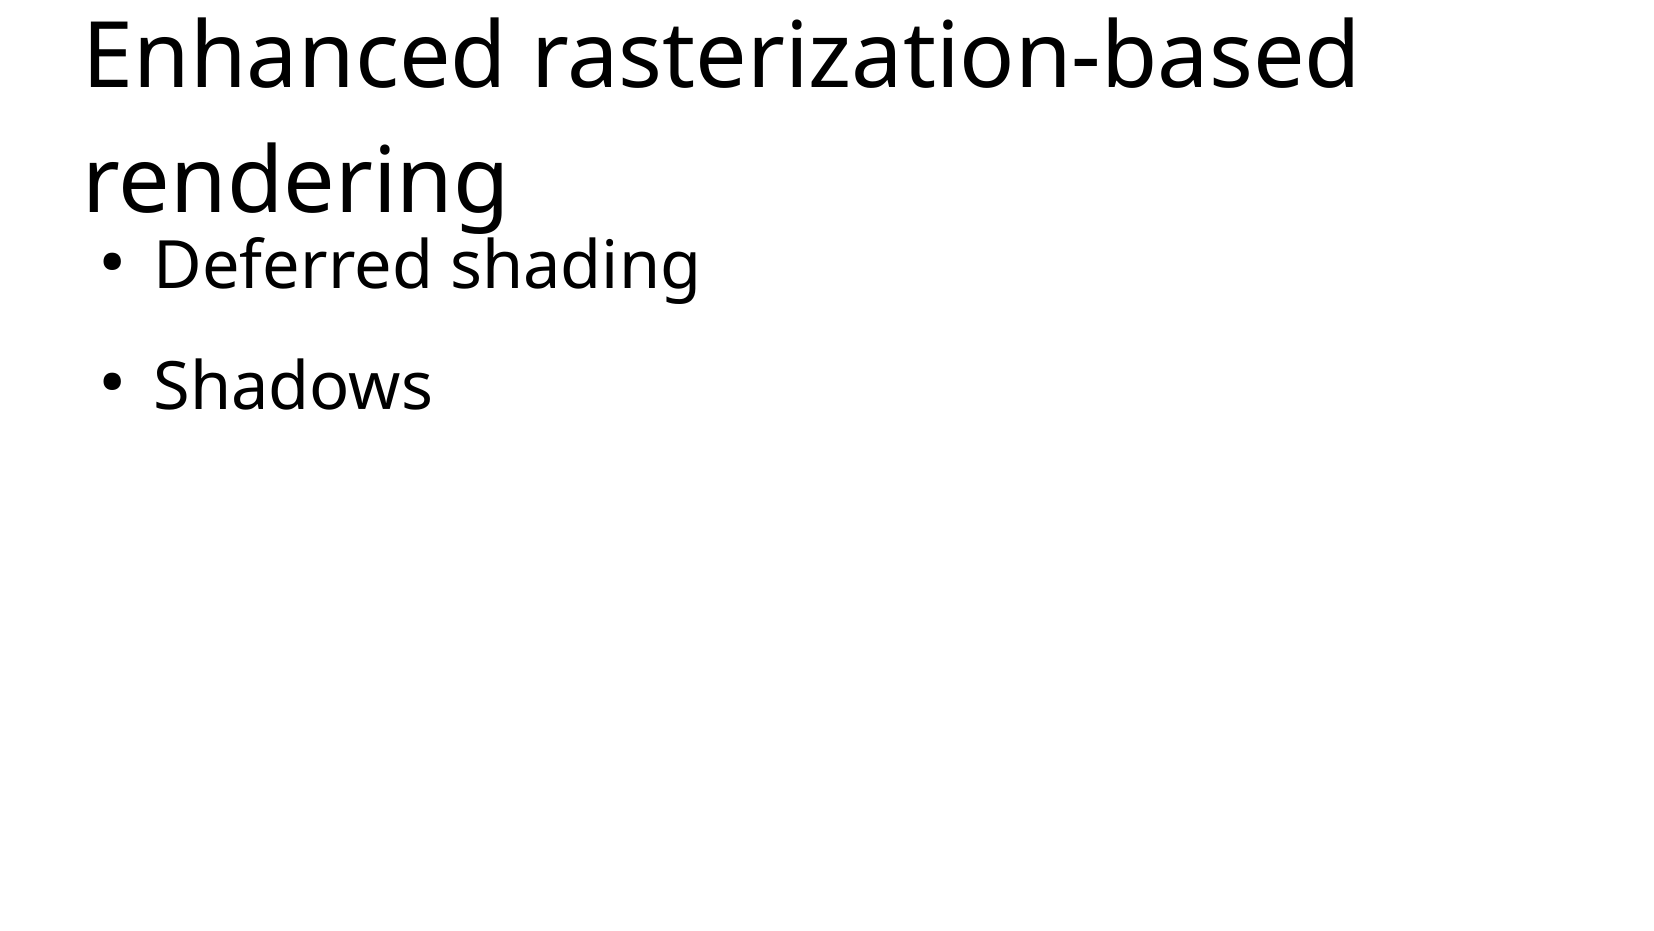

# Enhanced rasterization-based rendering
Deferred shading
Shadows